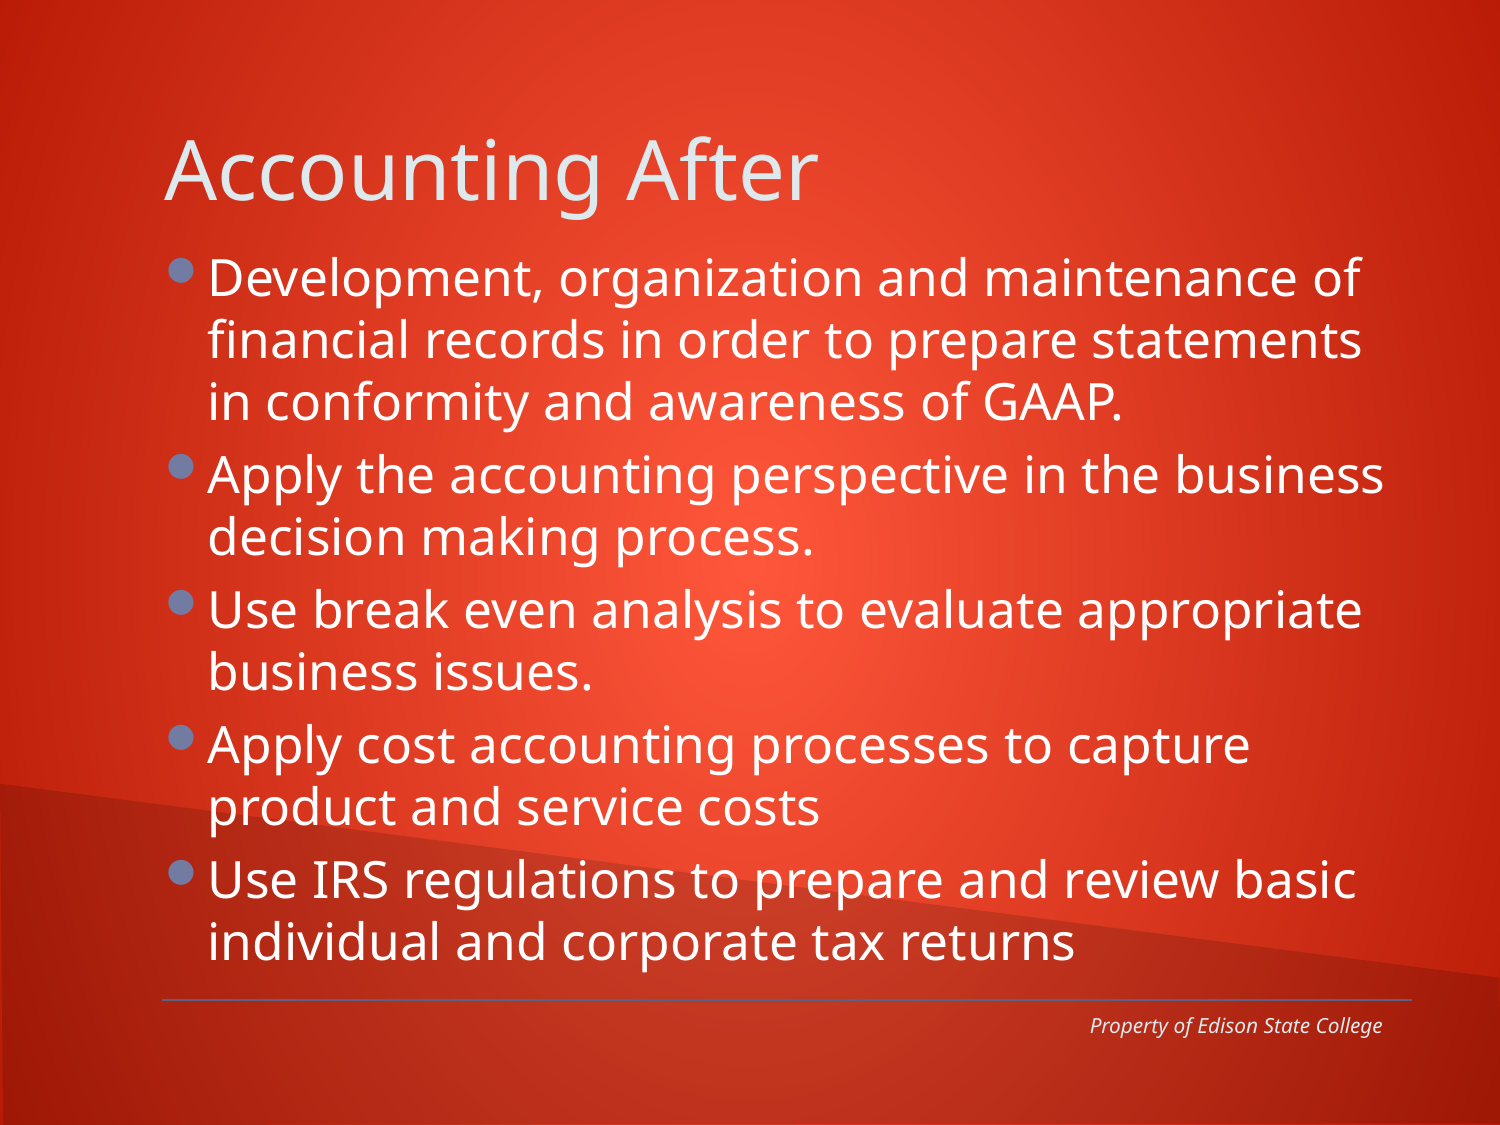

# Accounting After
Development, organization and maintenance of financial records in order to prepare statements in conformity and awareness of GAAP.
Apply the accounting perspective in the business decision making process.
Use break even analysis to evaluate appropriate business issues.
Apply cost accounting processes to capture product and service costs
Use IRS regulations to prepare and review basic individual and corporate tax returns
Property of Edison State College